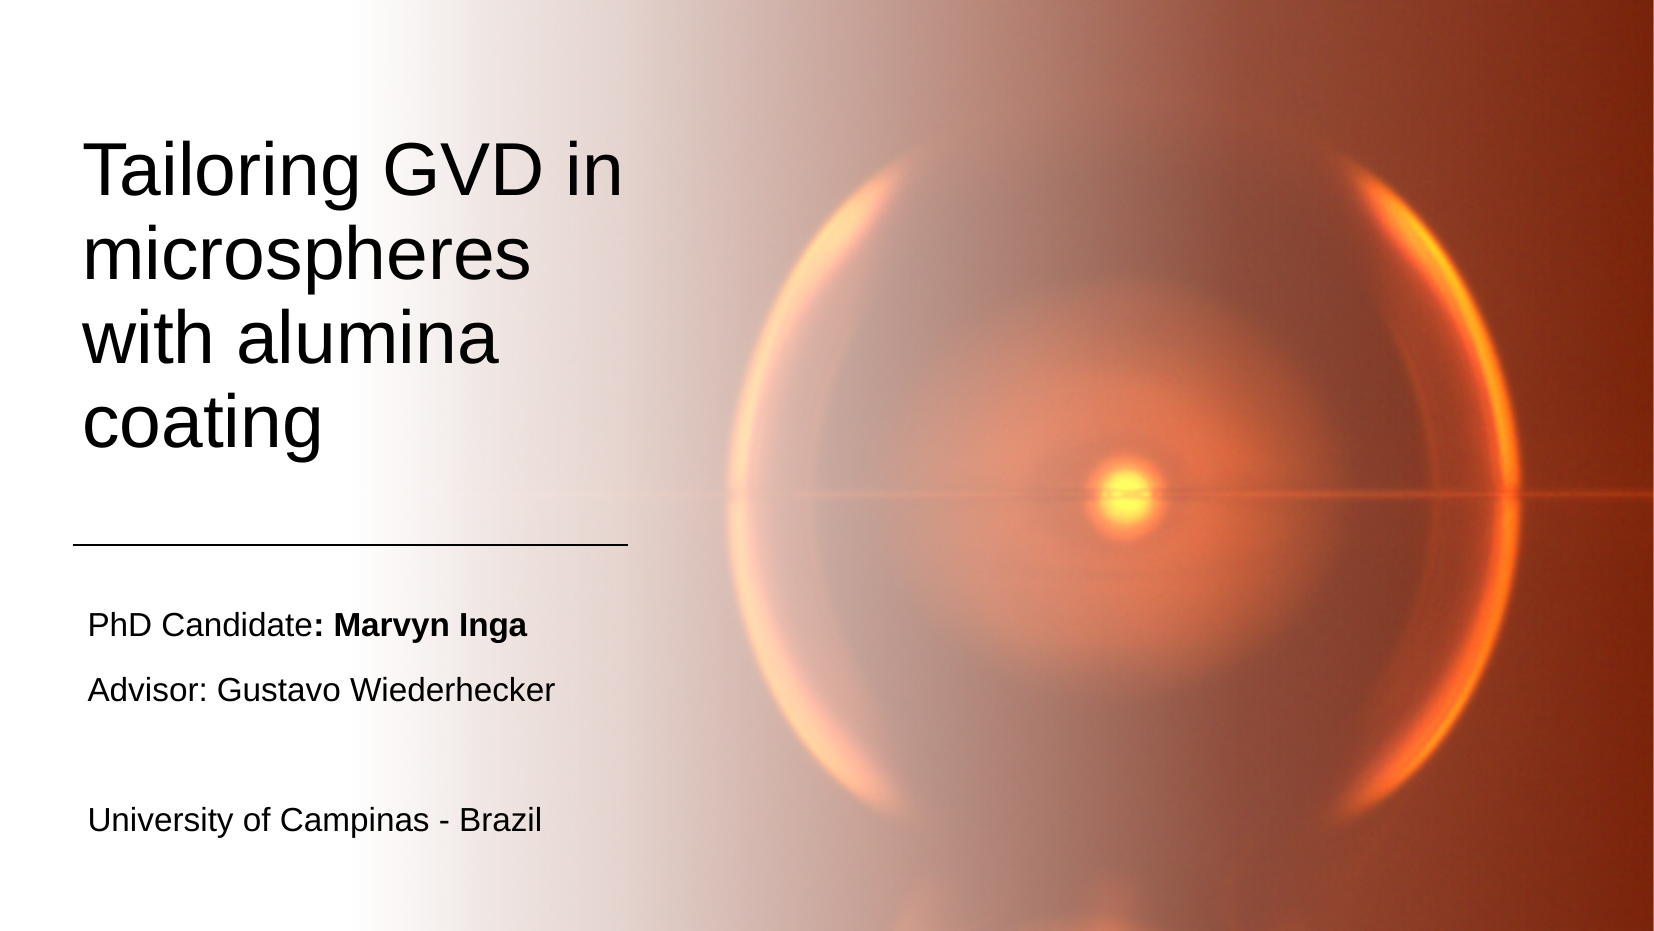

# Tailoring GVD in microspheres with alumina coating
PhD Candidate: Marvyn Inga
Advisor: Gustavo Wiederhecker
University of Campinas - Brazil